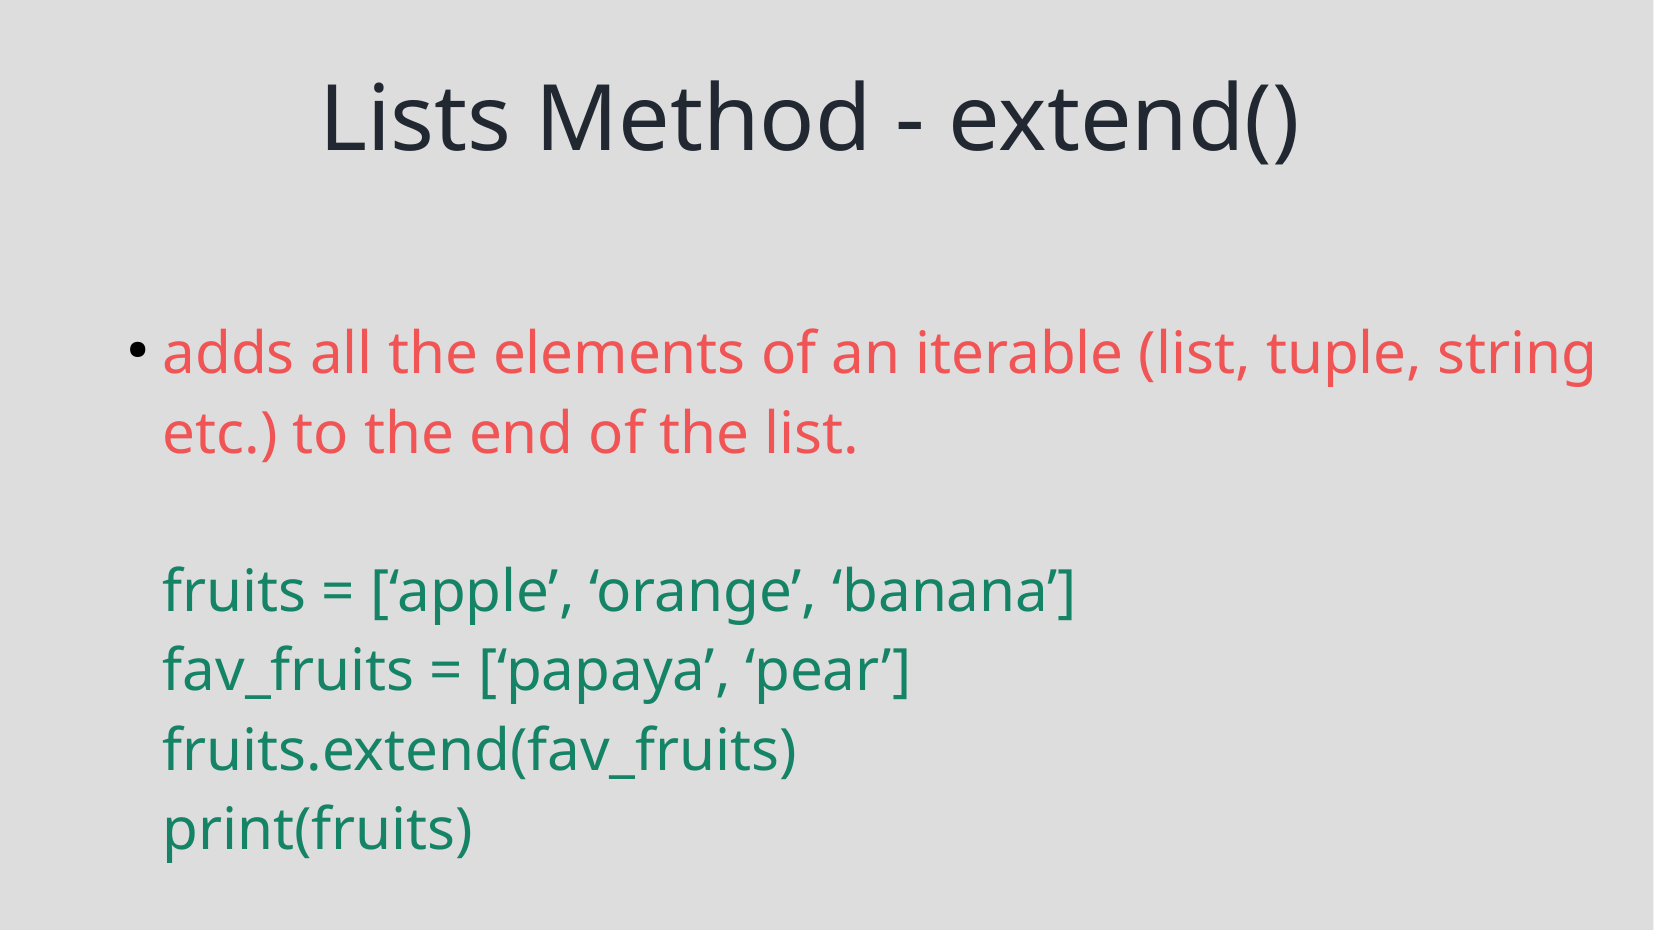

# Lists Method - extend()
adds all the elements of an iterable (list, tuple, string etc.) to the end of the list.
fruits = [‘apple’, ‘orange’, ‘banana’]
fav_fruits = [‘papaya’, ‘pear’]
fruits.extend(fav_fruits)
print(fruits)